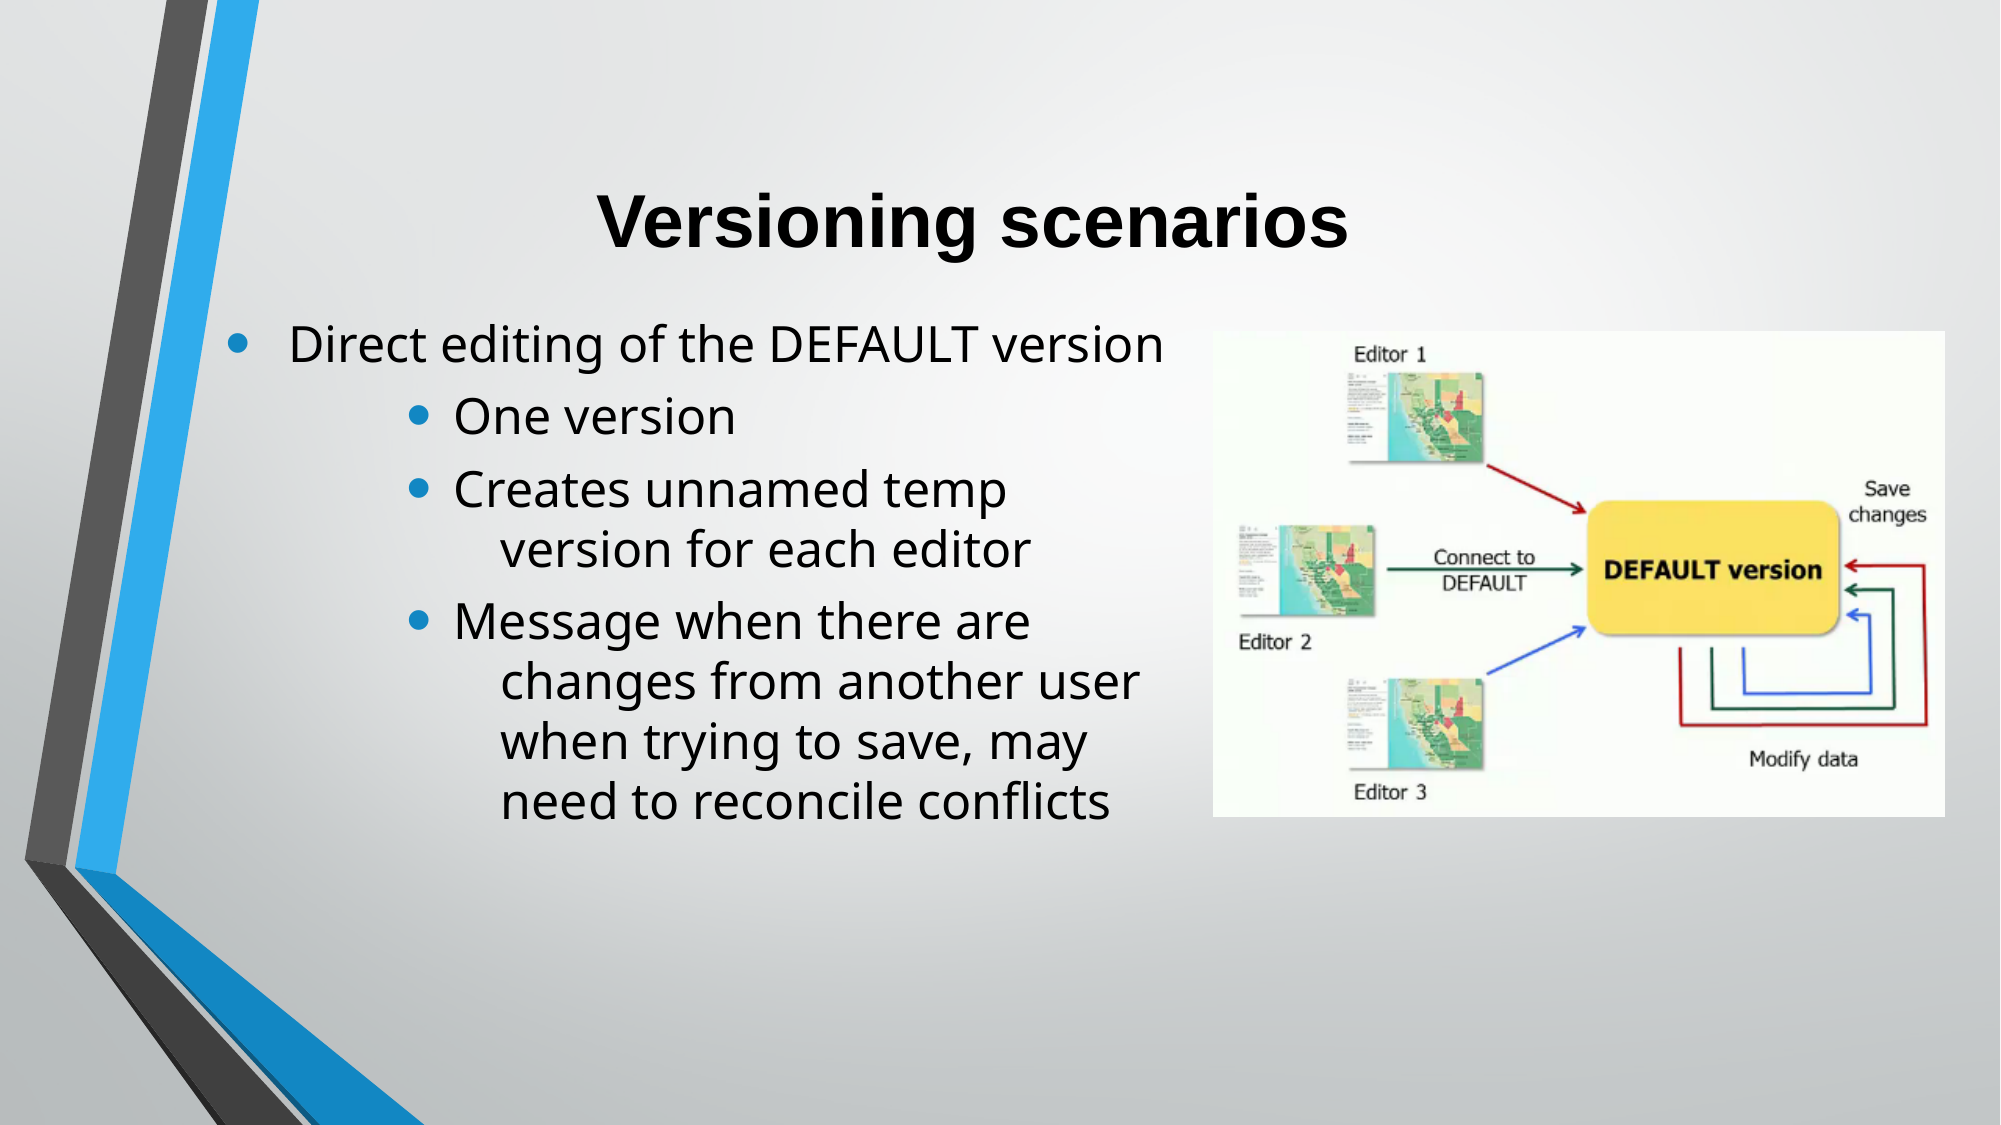

# Versioning scenarios
Direct editing of the DEFAULT version
One version
Creates unnamed temp version for each editor
Message when there are changes from another user when trying to save, may need to reconcile conflicts